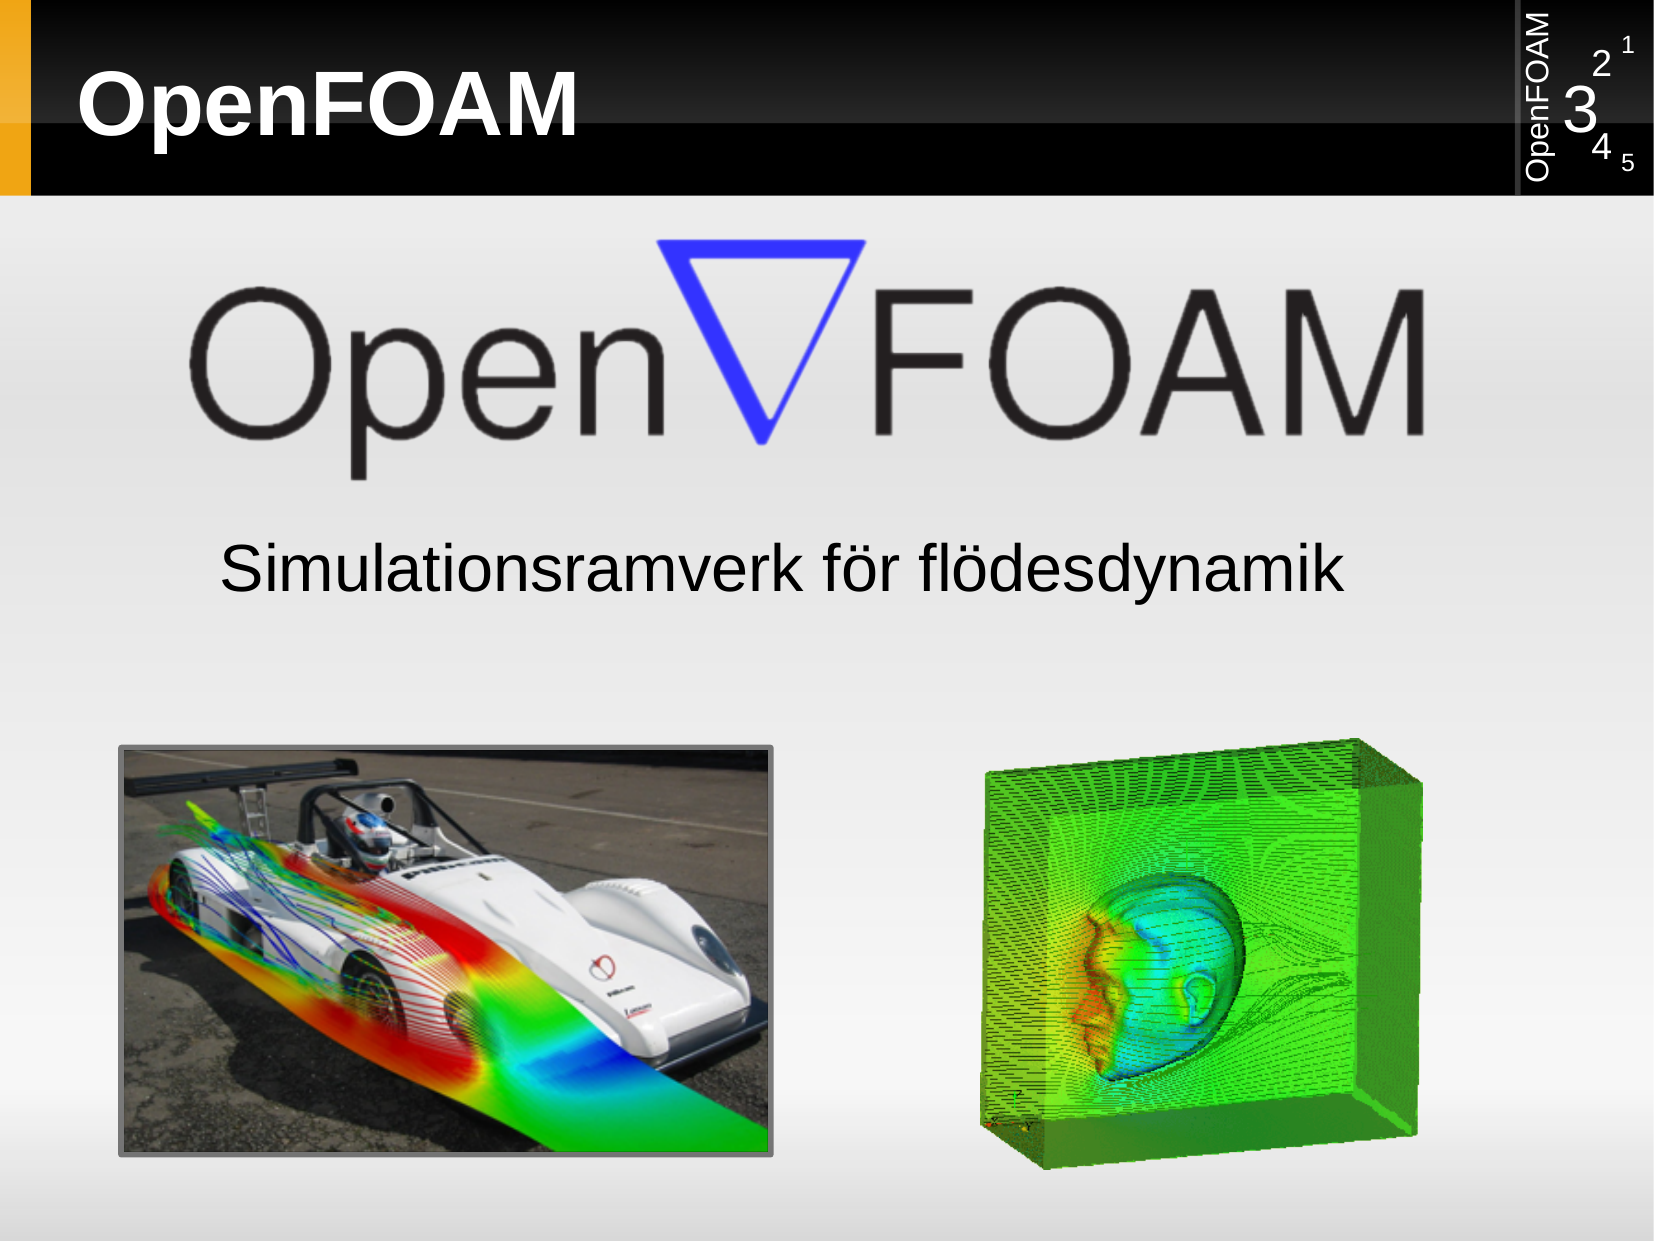

# OpenFOAM
1
2
3
OpenFOAM
4
5
Simulationsramverk för flödesdynamik